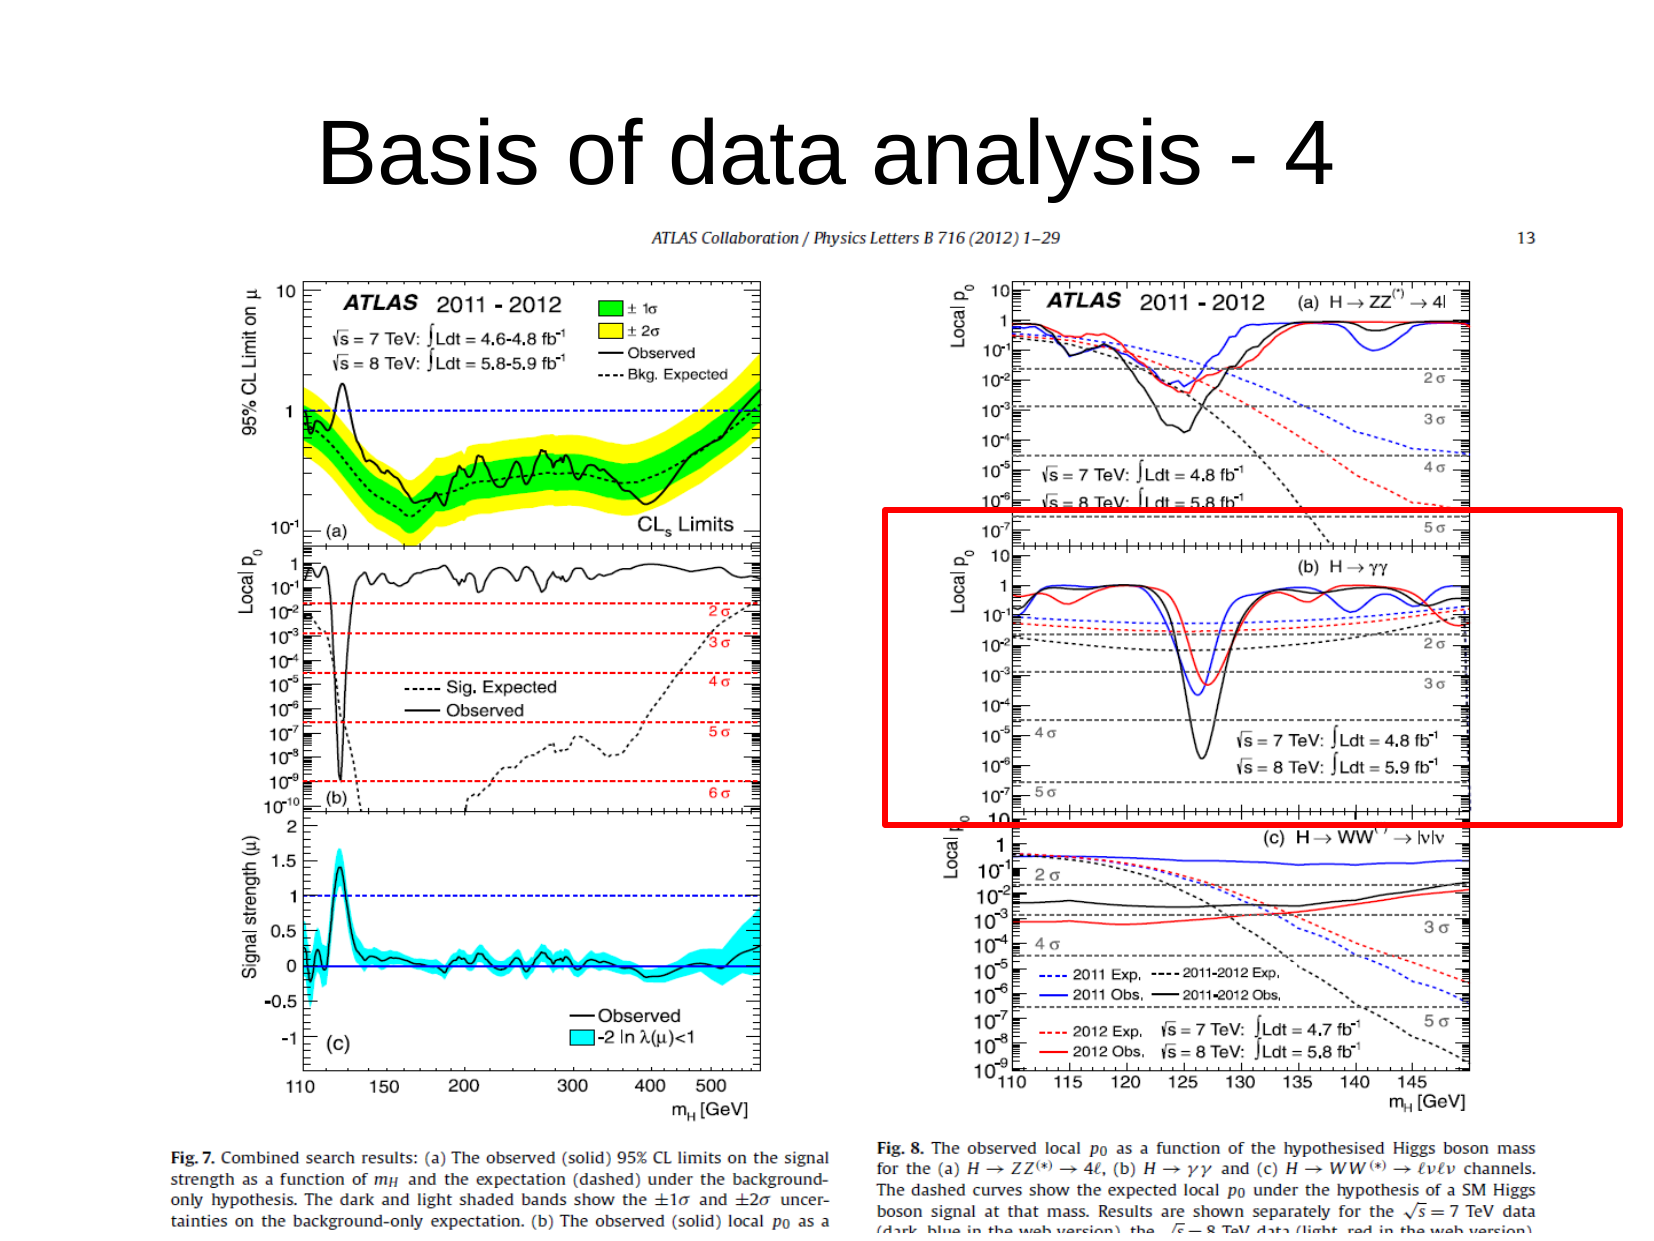

# Basis of data analysis - 4
Data Science Summer School 2017
31